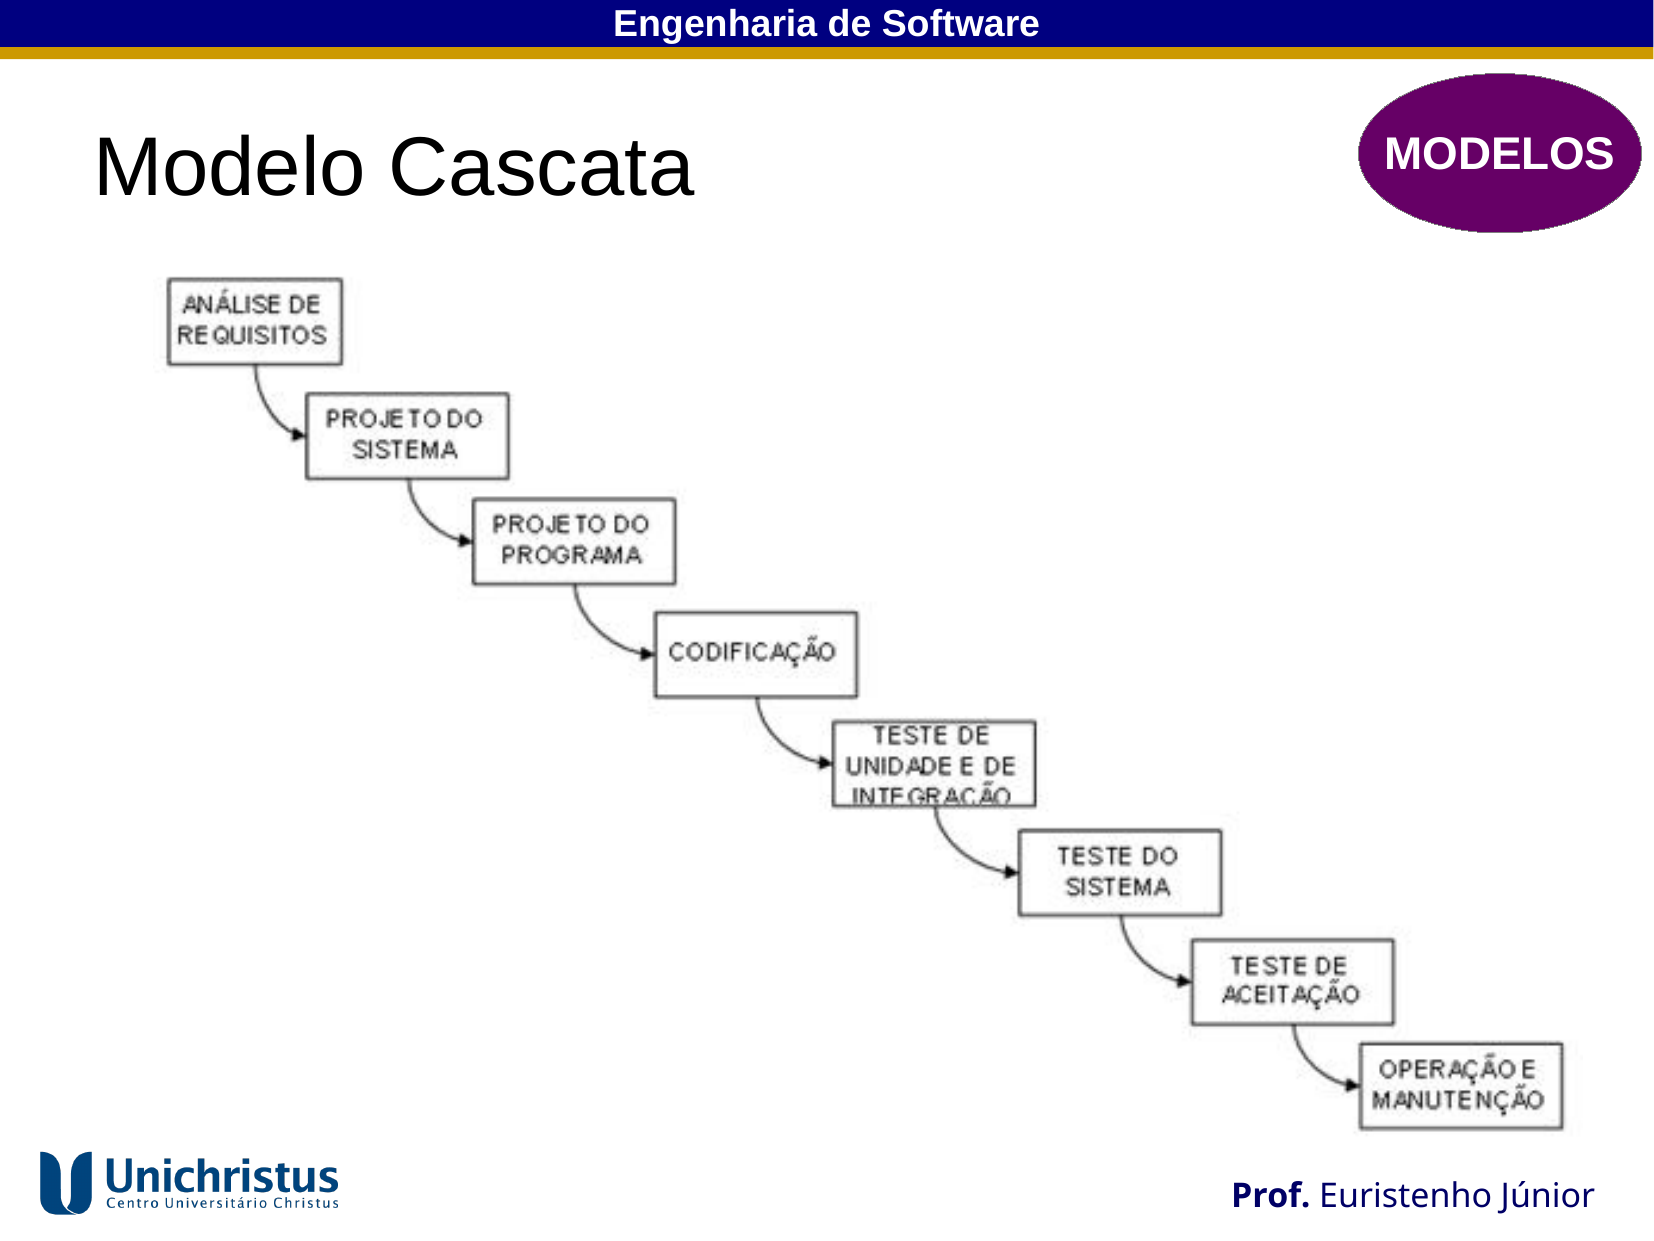

Engenharia de Software
MODELOS
# Modelo Cascata
Prof. Euristenho Júnior